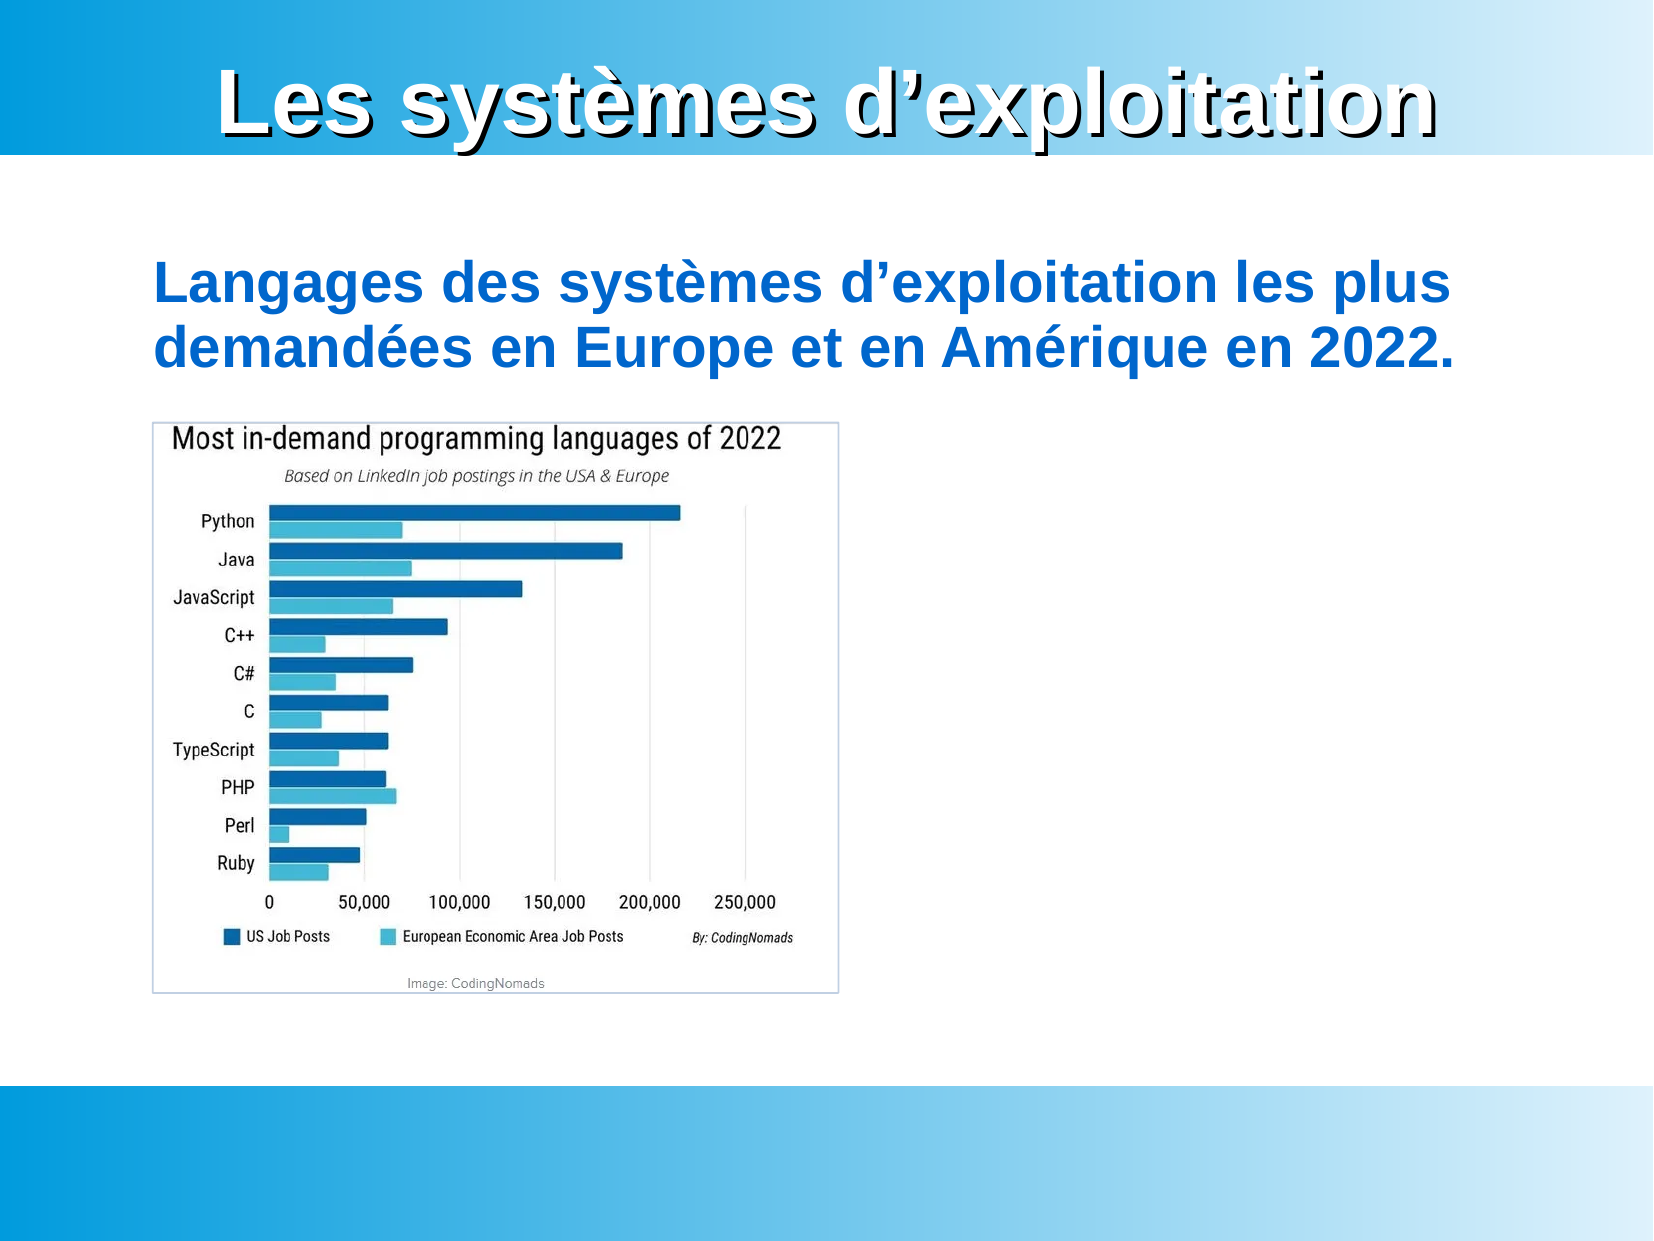

# Les systèmes d’exploitation
Langages des systèmes d’exploitation les plus demandées en Europe et en Amérique en 2022.